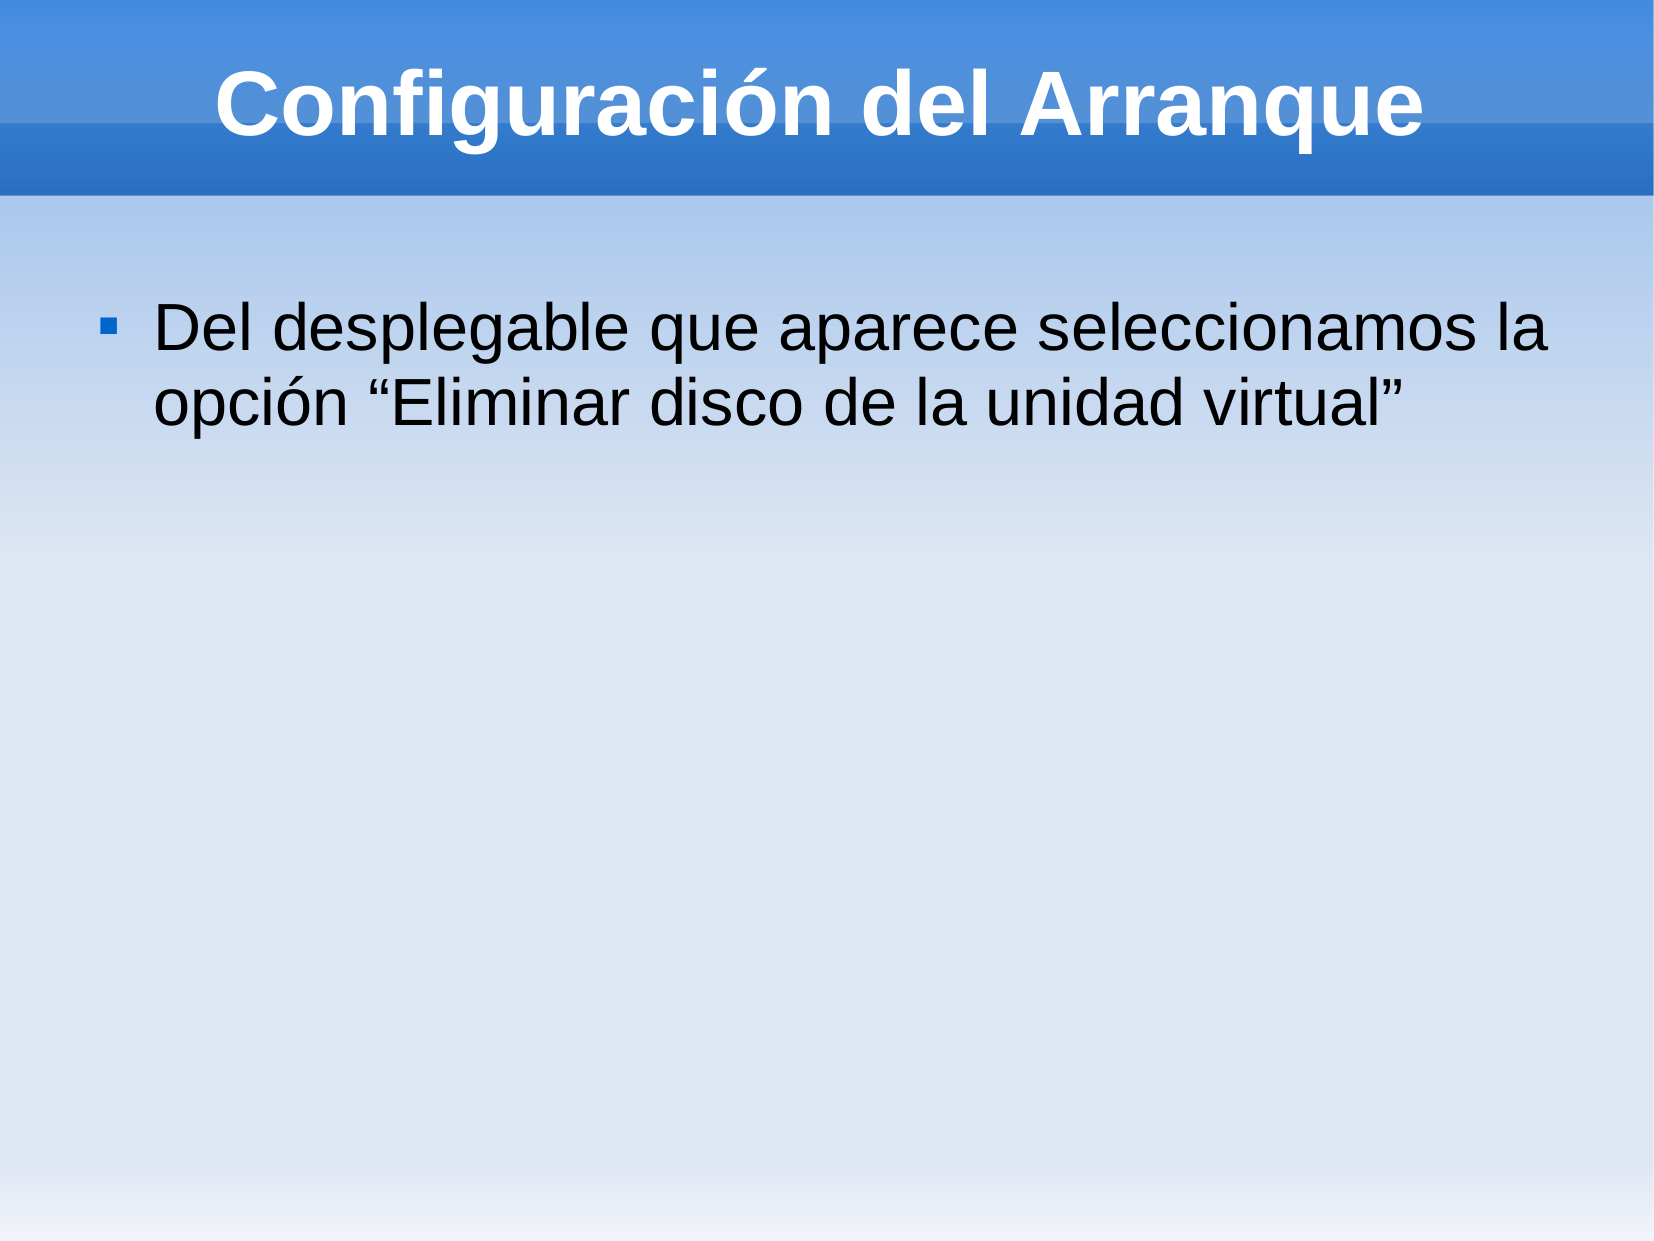

# Configuración del Arranque
Del desplegable que aparece seleccionamos la opción “Eliminar disco de la unidad virtual”